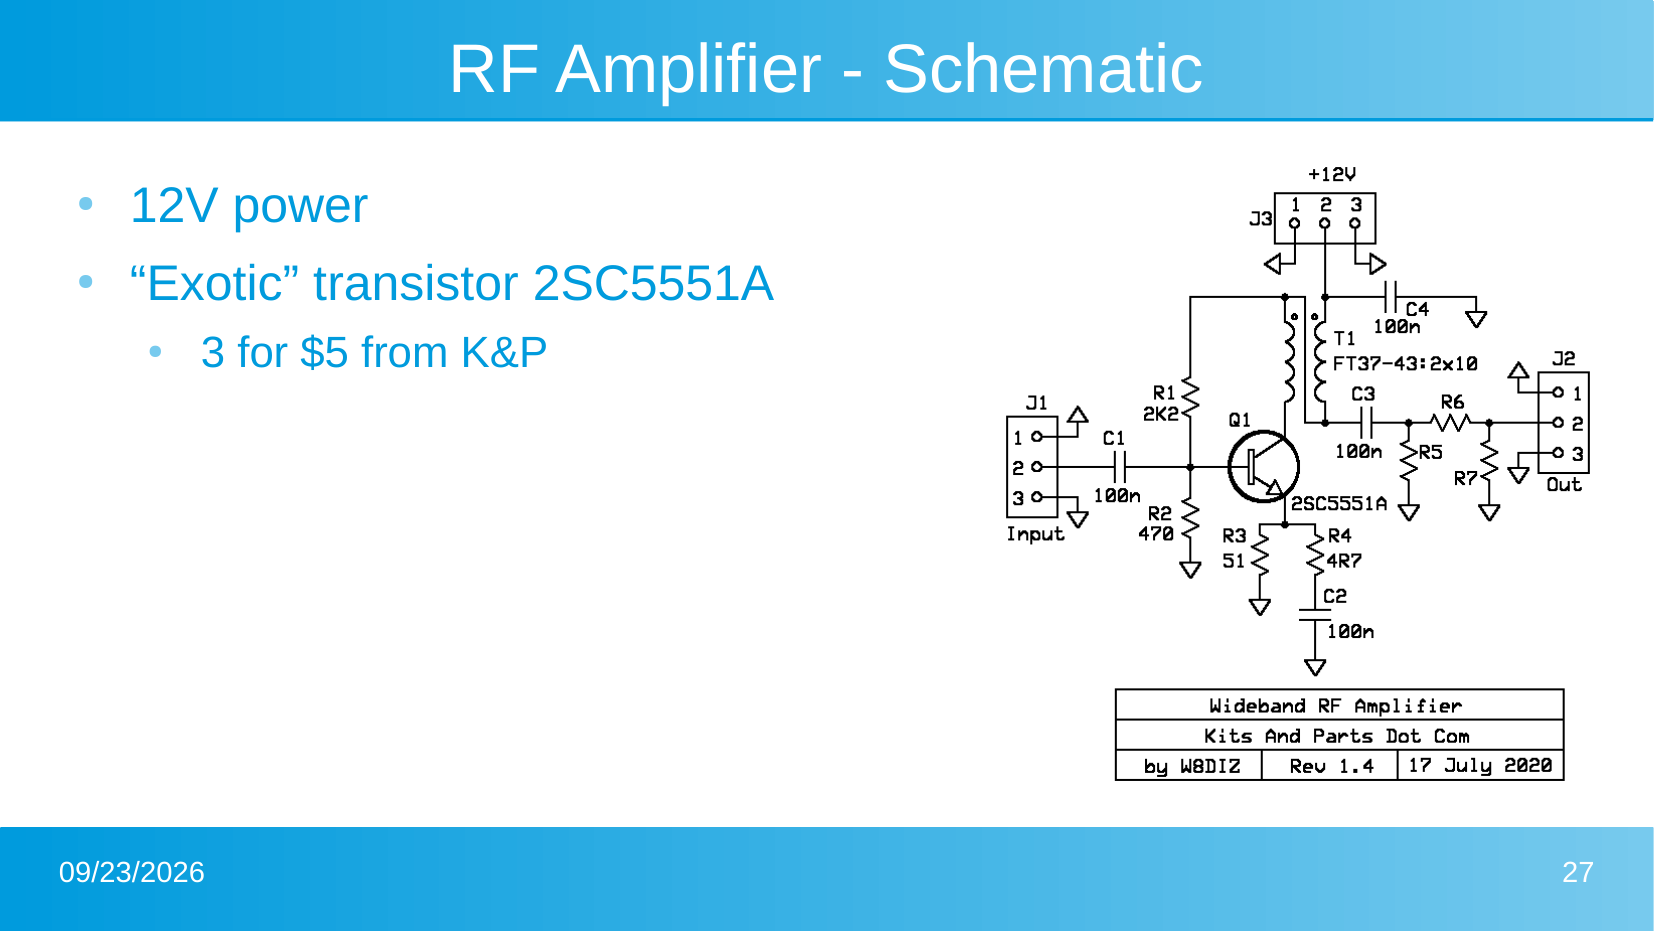

# RF Amplifier - Schematic
12V power
“Exotic” transistor 2SC5551A
3 for $5 from K&P
27